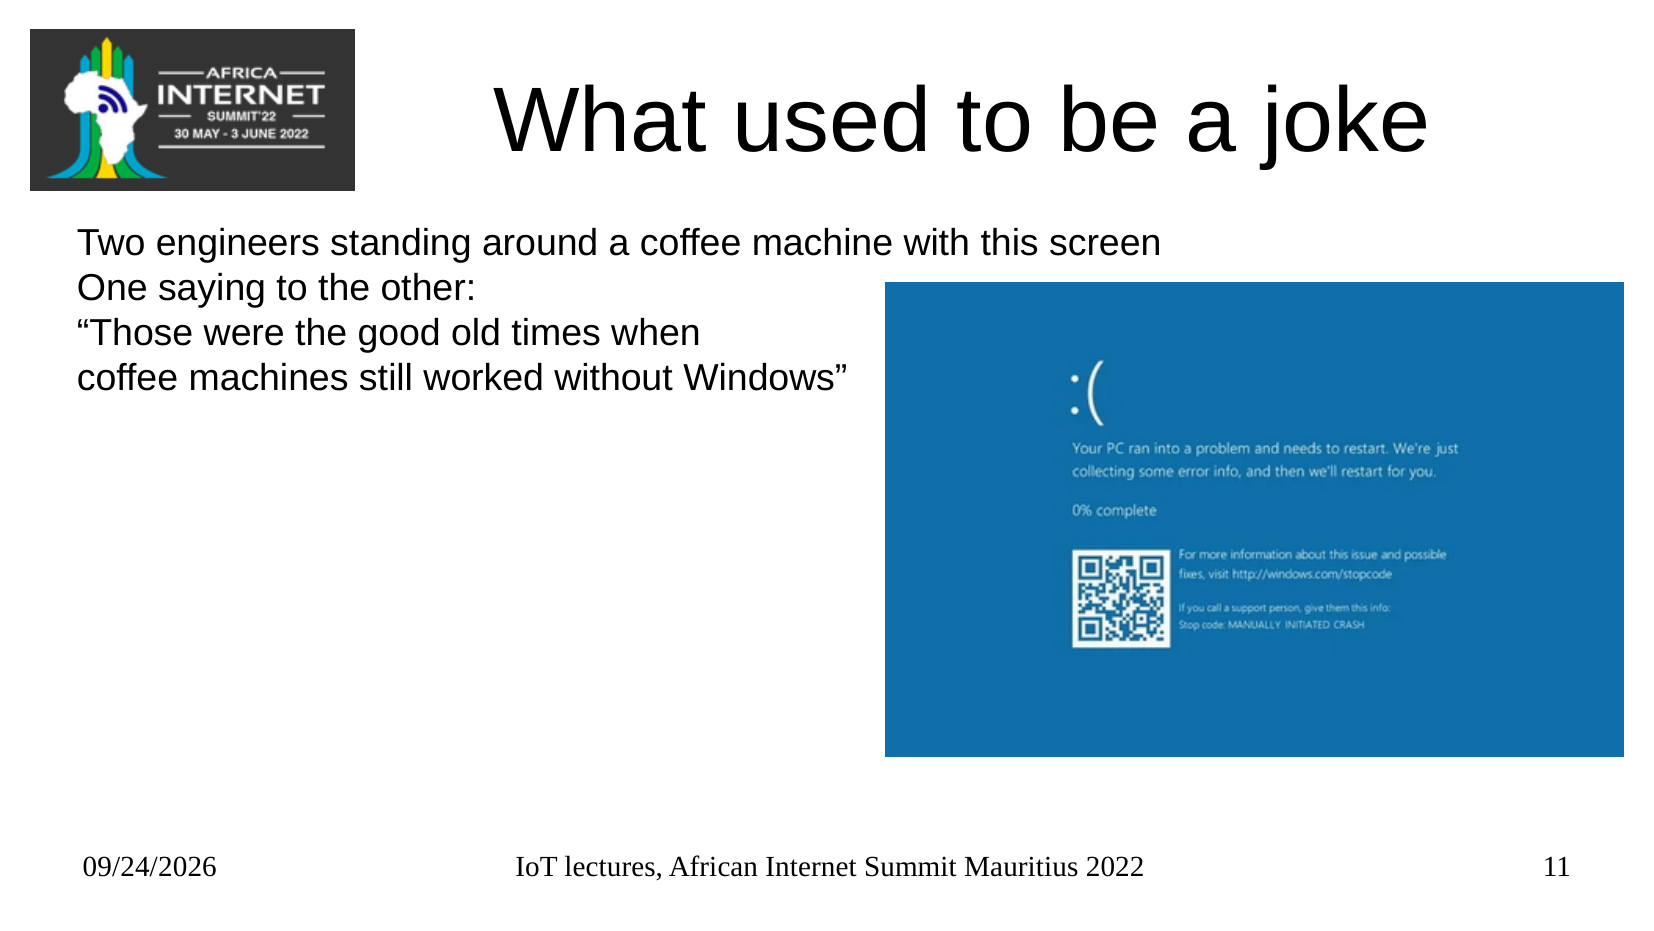

# What used to be a joke
Two engineers standing around a coffee machine with this screen
One saying to the other:
“Those were the good old times when
coffee machines still worked without Windows”
IoT lectures, African Internet Summit Mauritius 2022
11